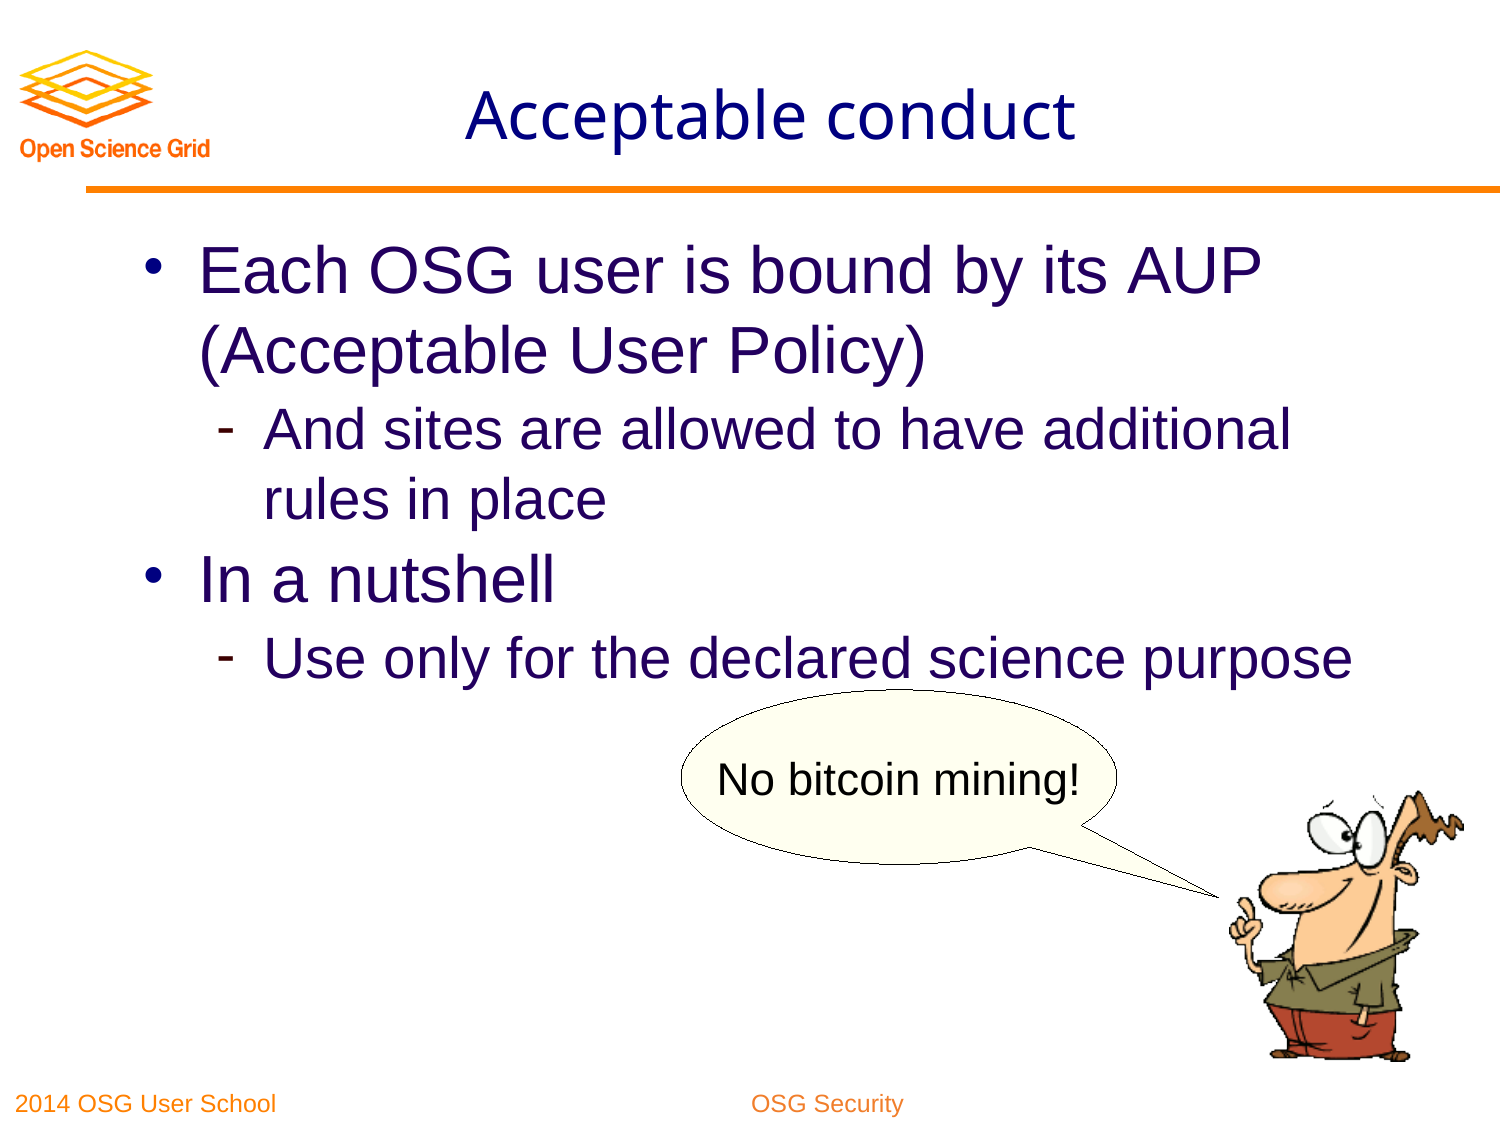

# Acceptable conduct
Each OSG user is bound by its AUP
(Acceptable User Policy)
And sites are allowed to have additional rules in place
In a nutshell
Use only for the declared science purpose
No bitcoin mining!